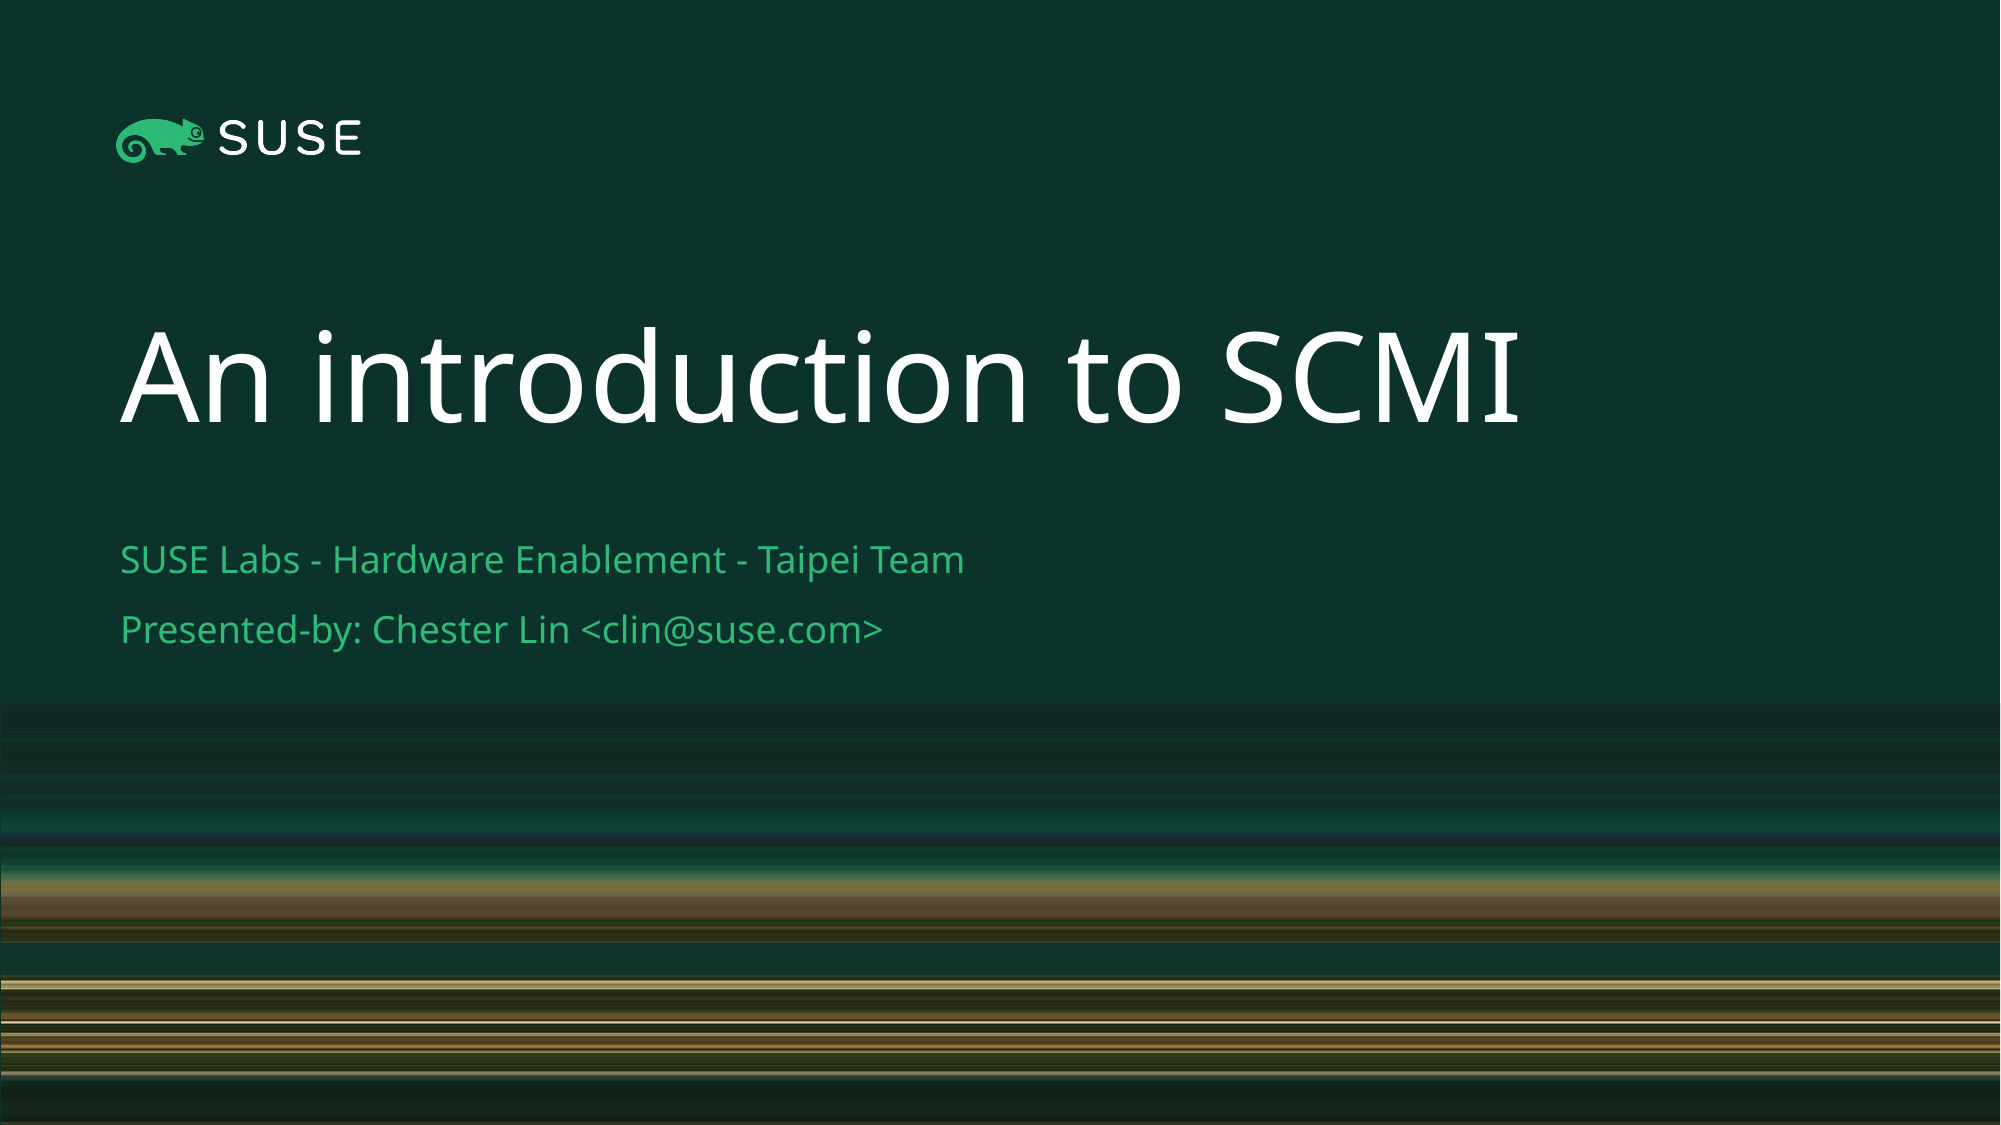

#
An introduction to SCMI
SUSE Labs - Hardware Enablement - Taipei Team
Presented-by: Chester Lin <clin@suse.com>